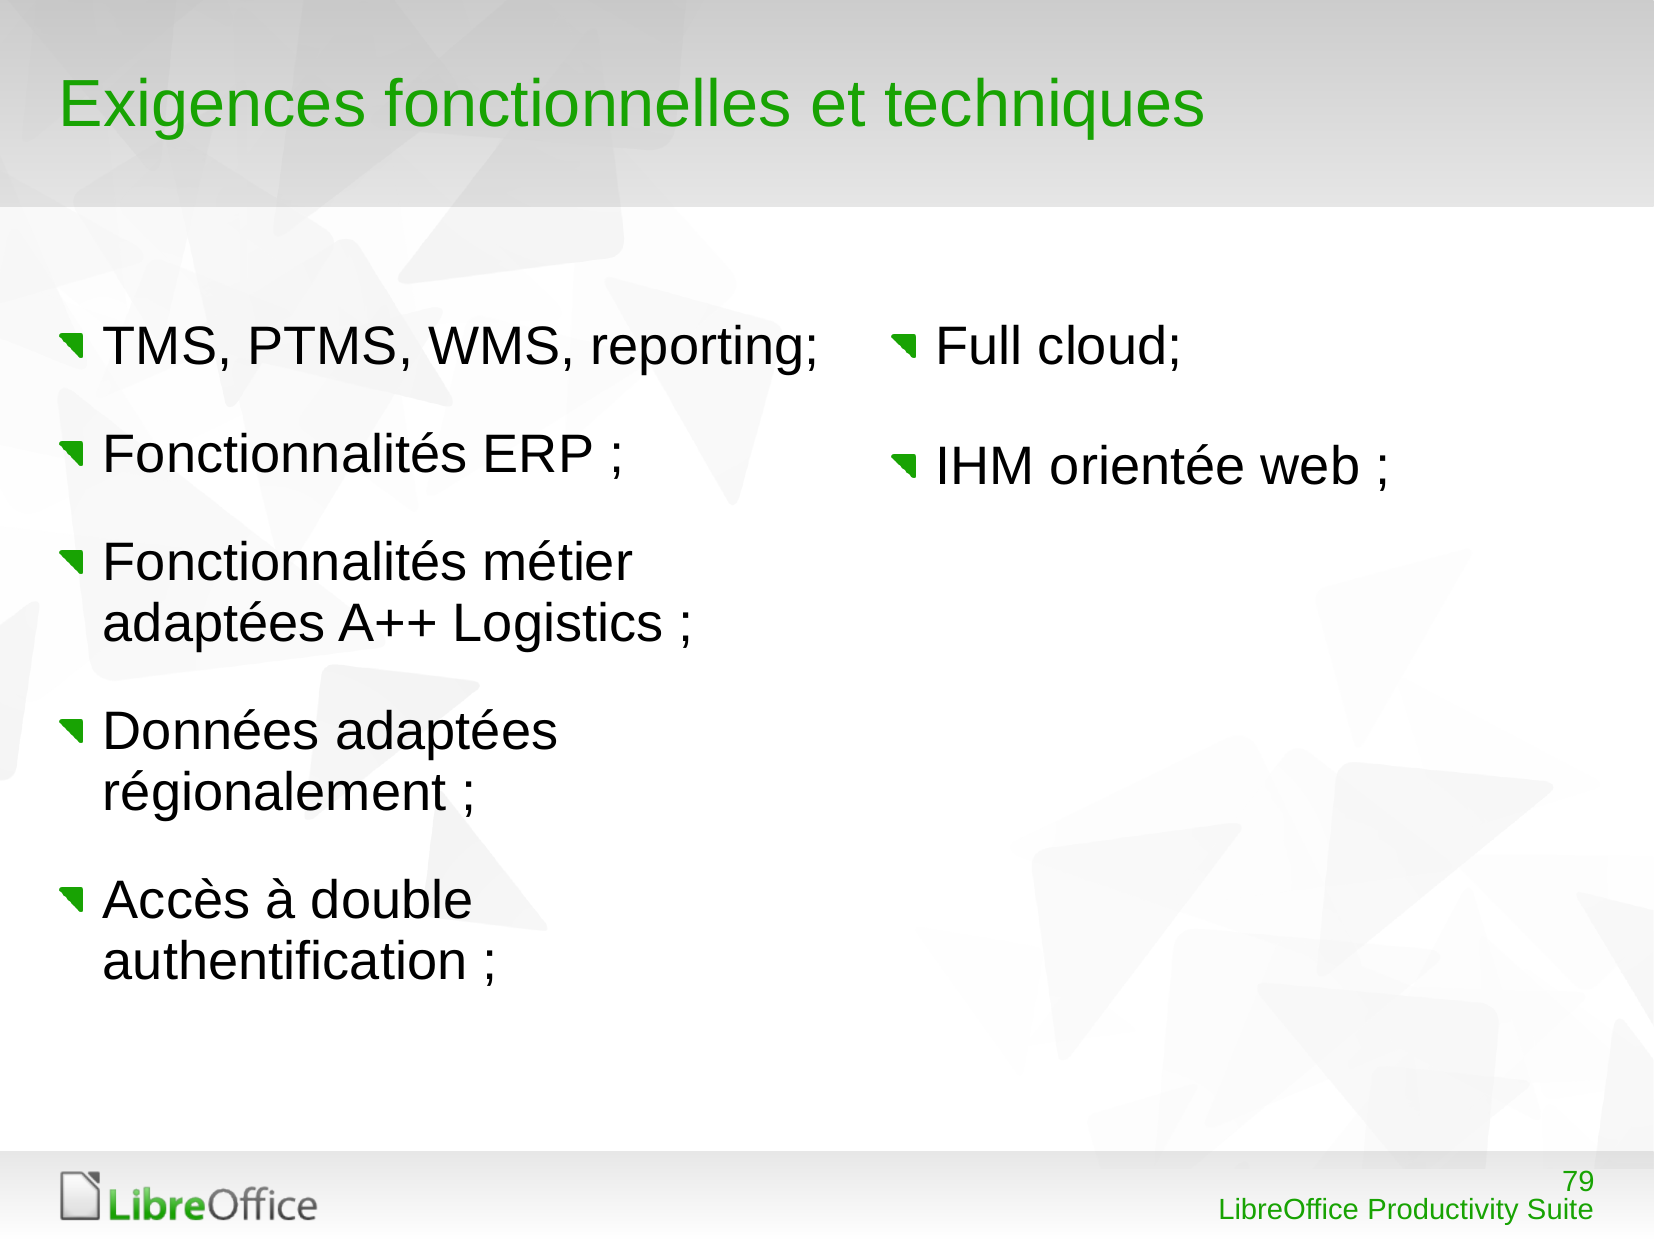

# Exigences fonctionnelles et techniques
TMS, PTMS, WMS, reporting;
Fonctionnalités ERP ;
Fonctionnalités métier adaptées A++ Logistics ;
Données adaptées régionalement ;
Accès à double authentification ;
Full cloud;
IHM orientée web ;
79
LibreOffice Productivity Suite